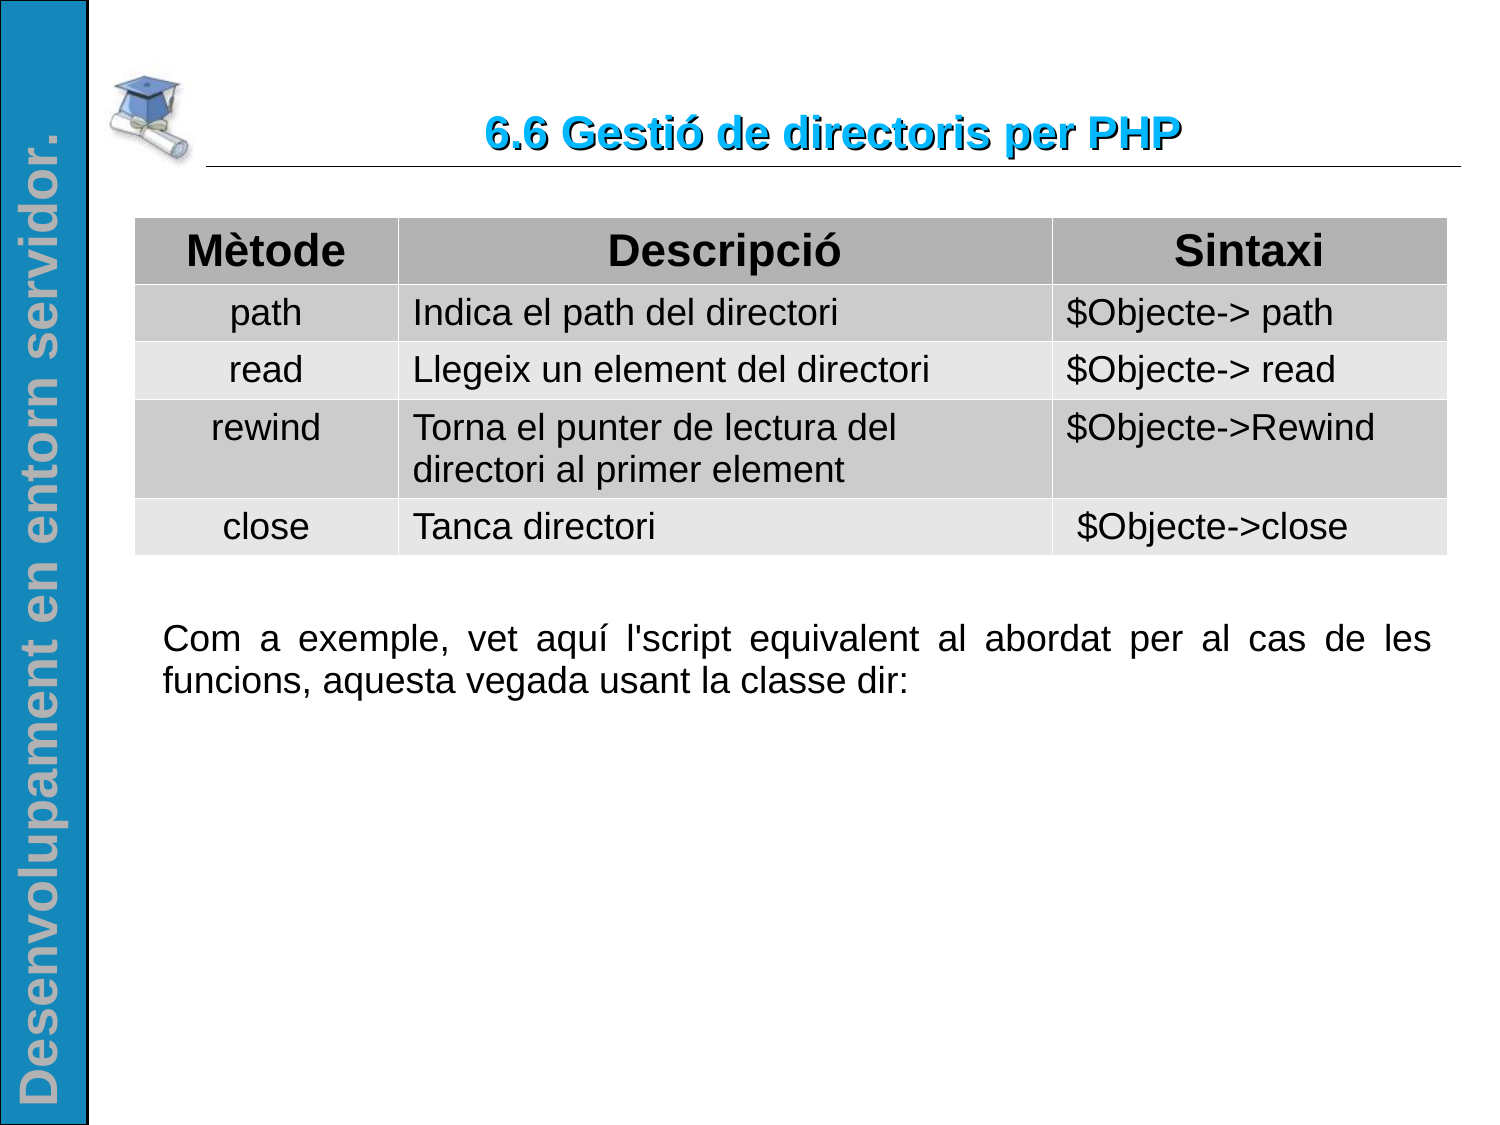

# 6.6 Gestió de directoris per PHP
| Mètode | Descripció | Sintaxi |
| --- | --- | --- |
| path | Indica el path del directori | $Objecte-> path |
| read | Llegeix un element del directori | $Objecte-> read |
| rewind | Torna el punter de lectura del directori al primer element | $Objecte->Rewind |
| close | Tanca directori | $Objecte->close |
Com a exemple, vet aquí l'script equivalent al abordat per al cas de les funcions, aquesta vegada usant la classe dir: